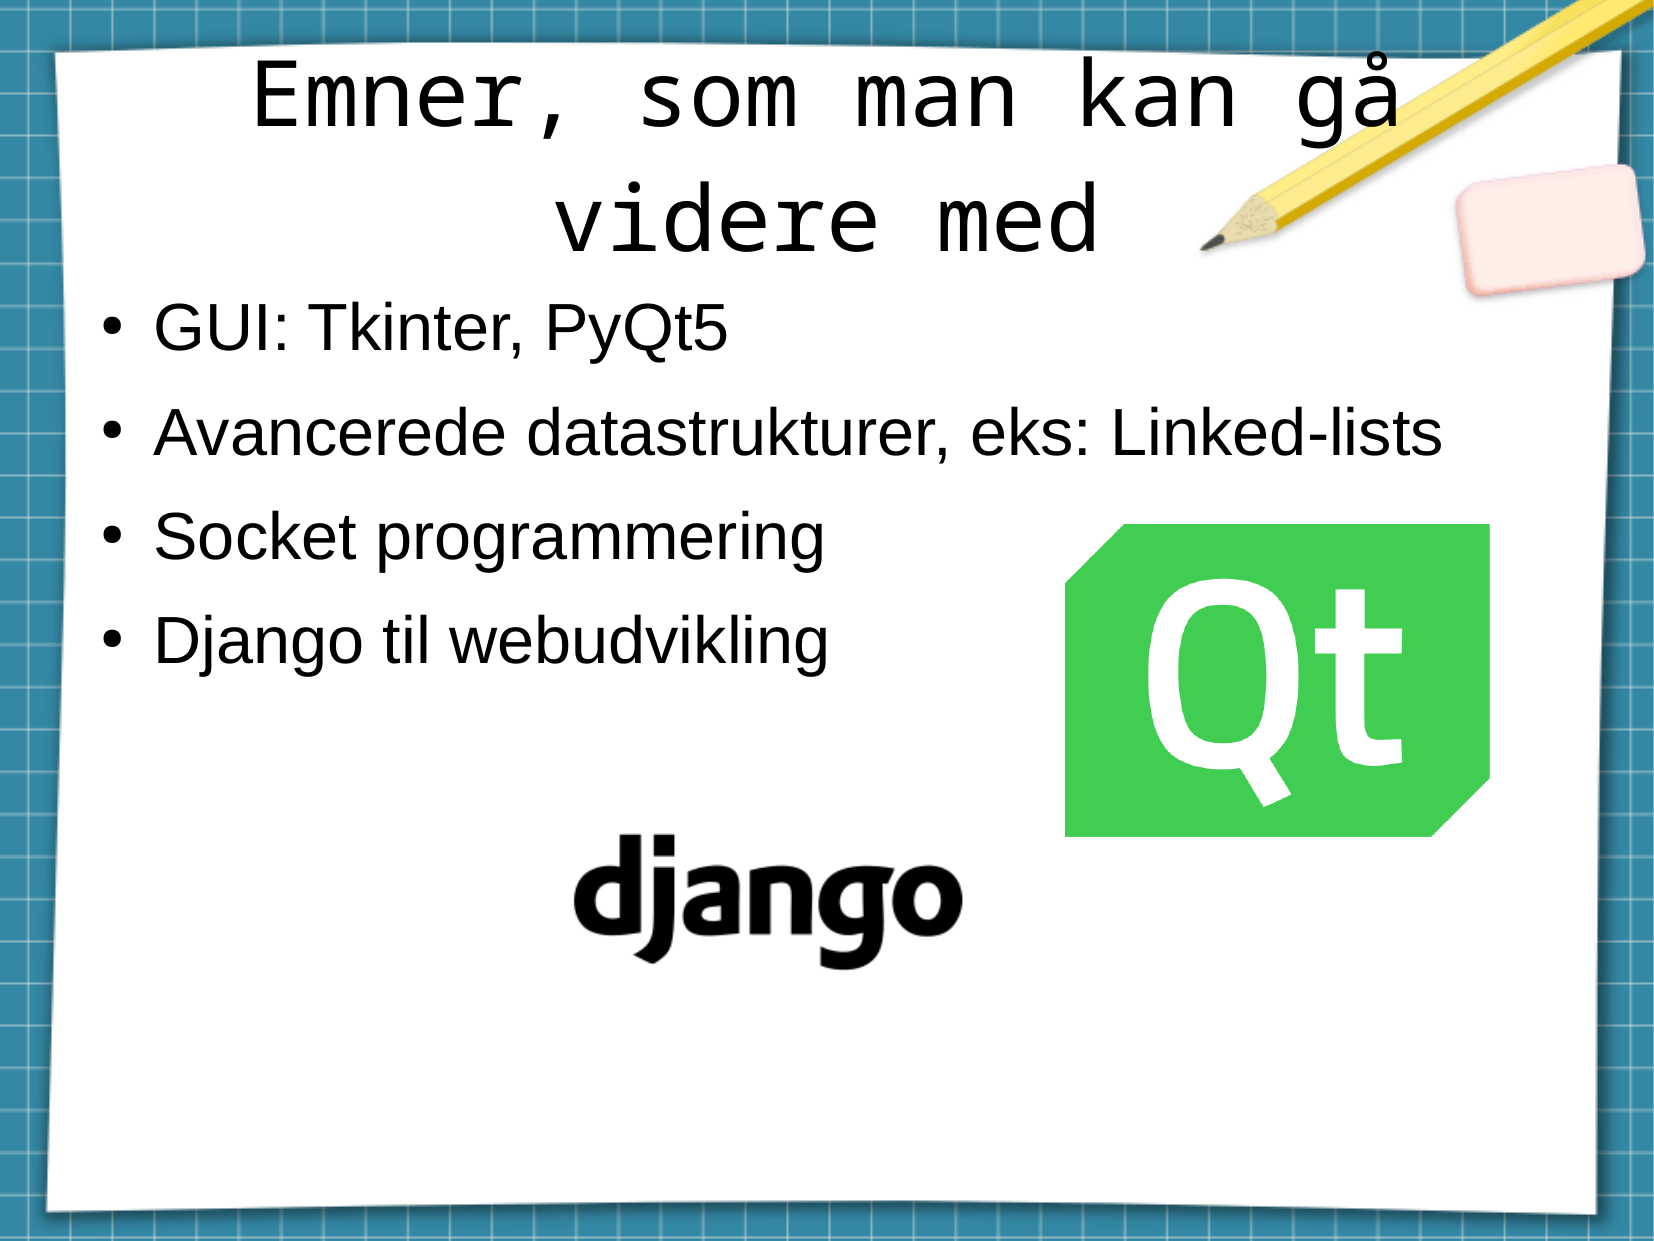

# Emner, som man kan gå videre med
GUI: Tkinter, PyQt5
Avancerede datastrukturer, eks: Linked-lists
Socket programmering
Django til webudvikling